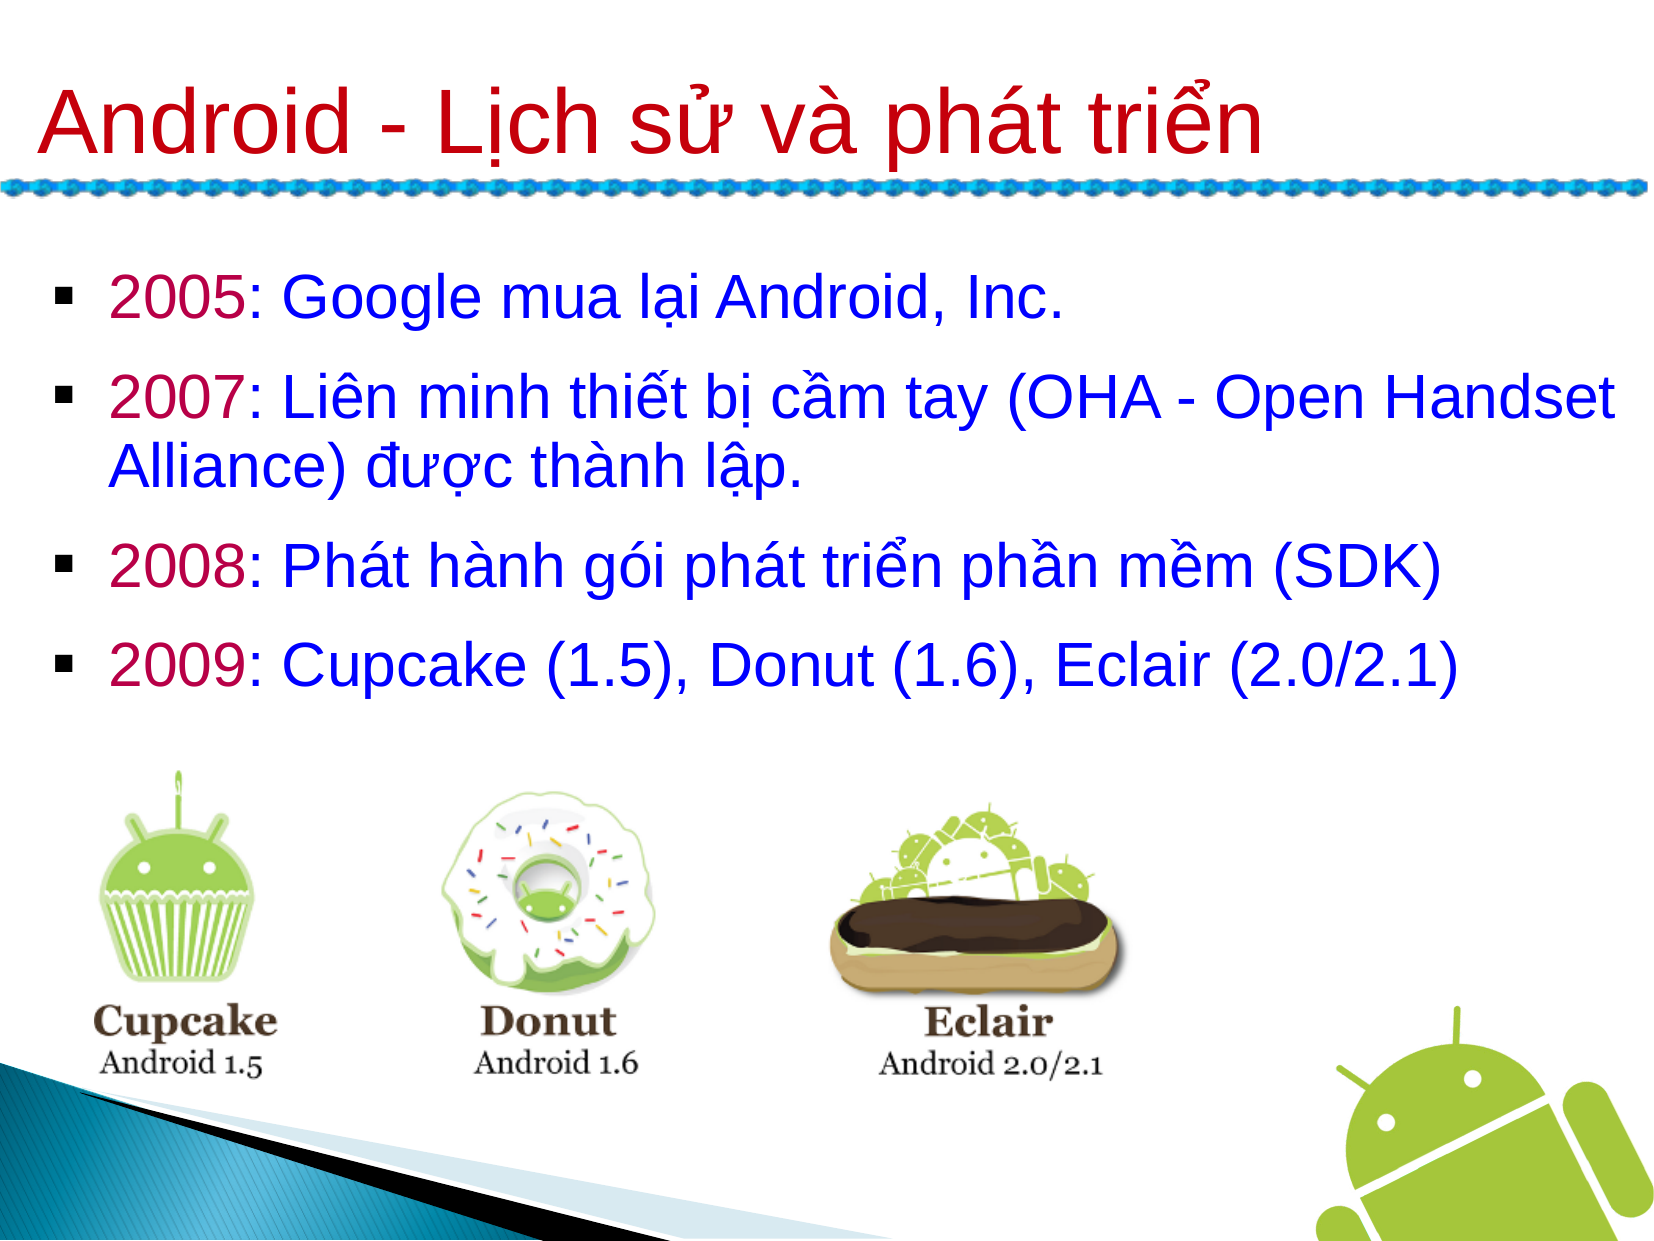

# Android - Lịch sử và phát triển
2005: Google mua lại Android, Inc.
2007: Liên minh thiết bị cầm tay (OHA - Open Handset Alliance) được thành lập.
2008: Phát hành gói phát triển phần mềm (SDK)
2009: Cupcake (1.5), Donut (1.6), Eclair (2.0/2.1)